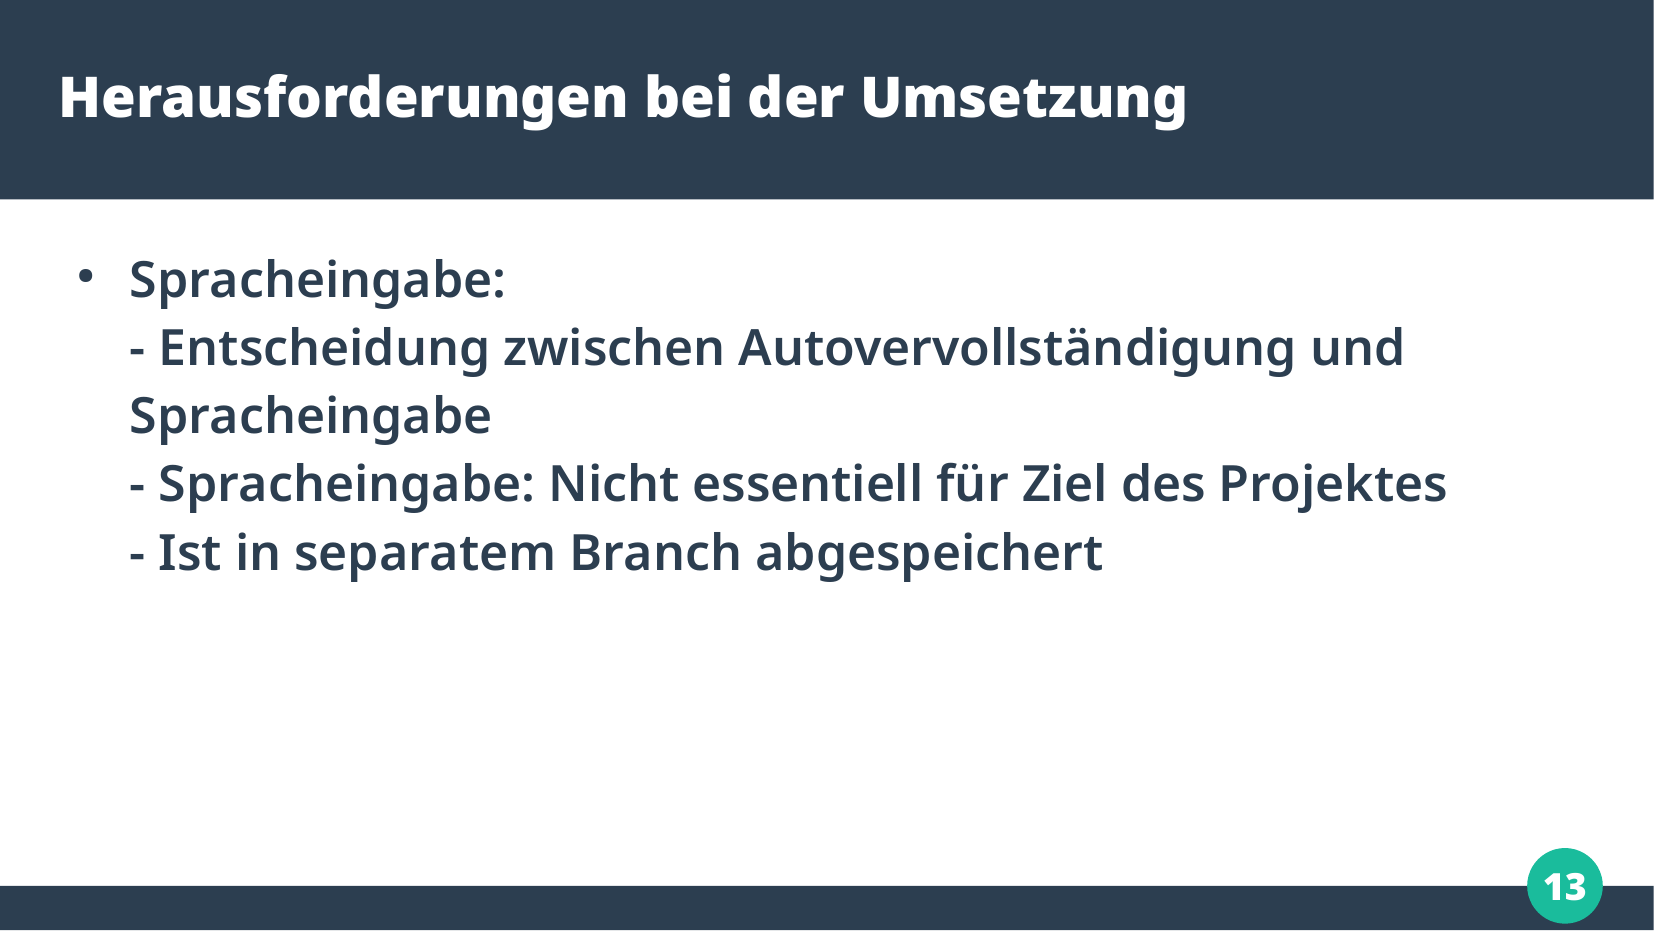

# Herausforderungen bei der Umsetzung
Spracheingabe:
- Entscheidung zwischen Autovervollständigung und Spracheingabe
- Spracheingabe: Nicht essentiell für Ziel des Projektes
- Ist in separatem Branch abgespeichert